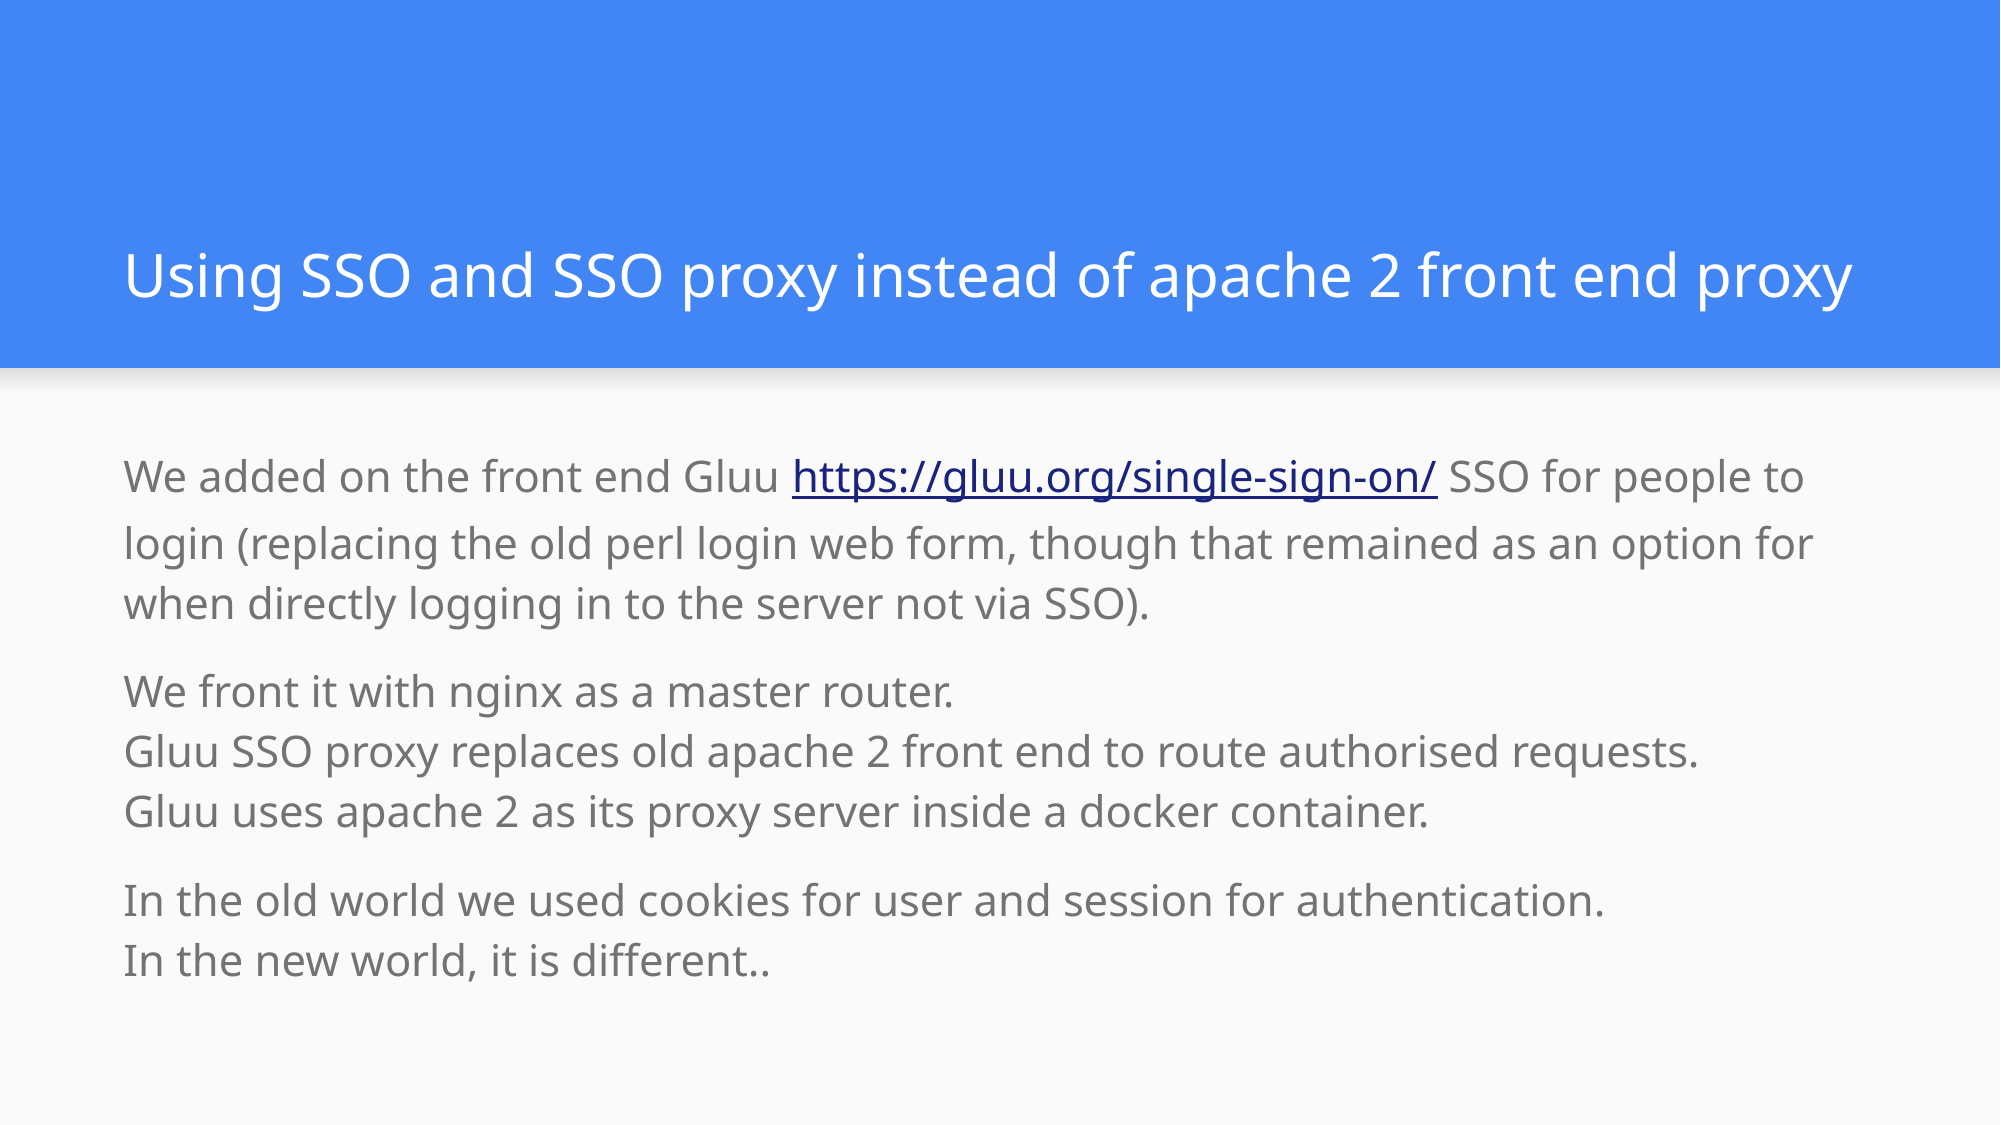

# Using SSO and SSO proxy instead of apache 2 front end proxy
We added on the front end Gluu https://gluu.org/single-sign-on/ SSO for people to login (replacing the old perl login web form, though that remained as an option for when directly logging in to the server not via SSO).
We front it with nginx as a master router.
Gluu SSO proxy replaces old apache 2 front end to route authorised requests.
Gluu uses apache 2 as its proxy server inside a docker container.
In the old world we used cookies for user and session for authentication.
In the new world, it is different..